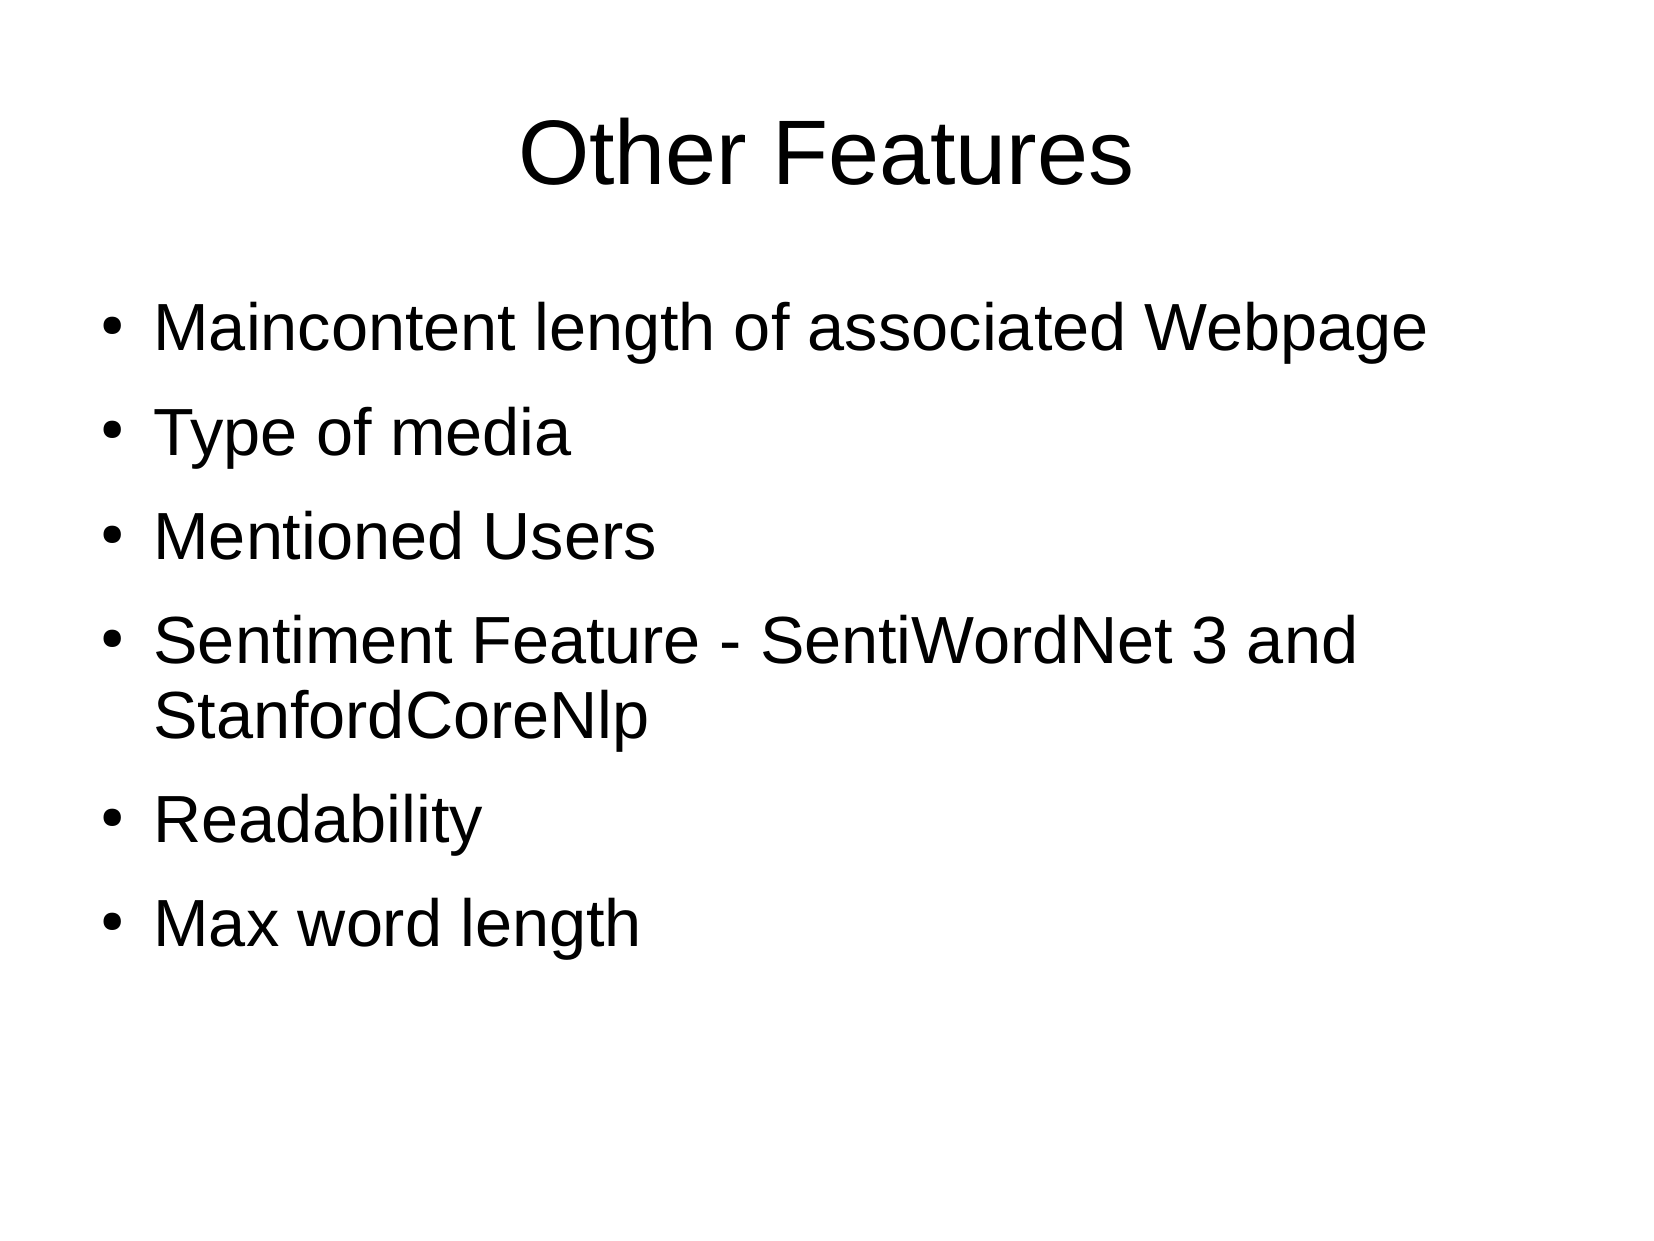

# Other Features
Maincontent length of associated Webpage
Type of media
Mentioned Users
Sentiment Feature - SentiWordNet 3 and StanfordCoreNlp
Readability
Max word length